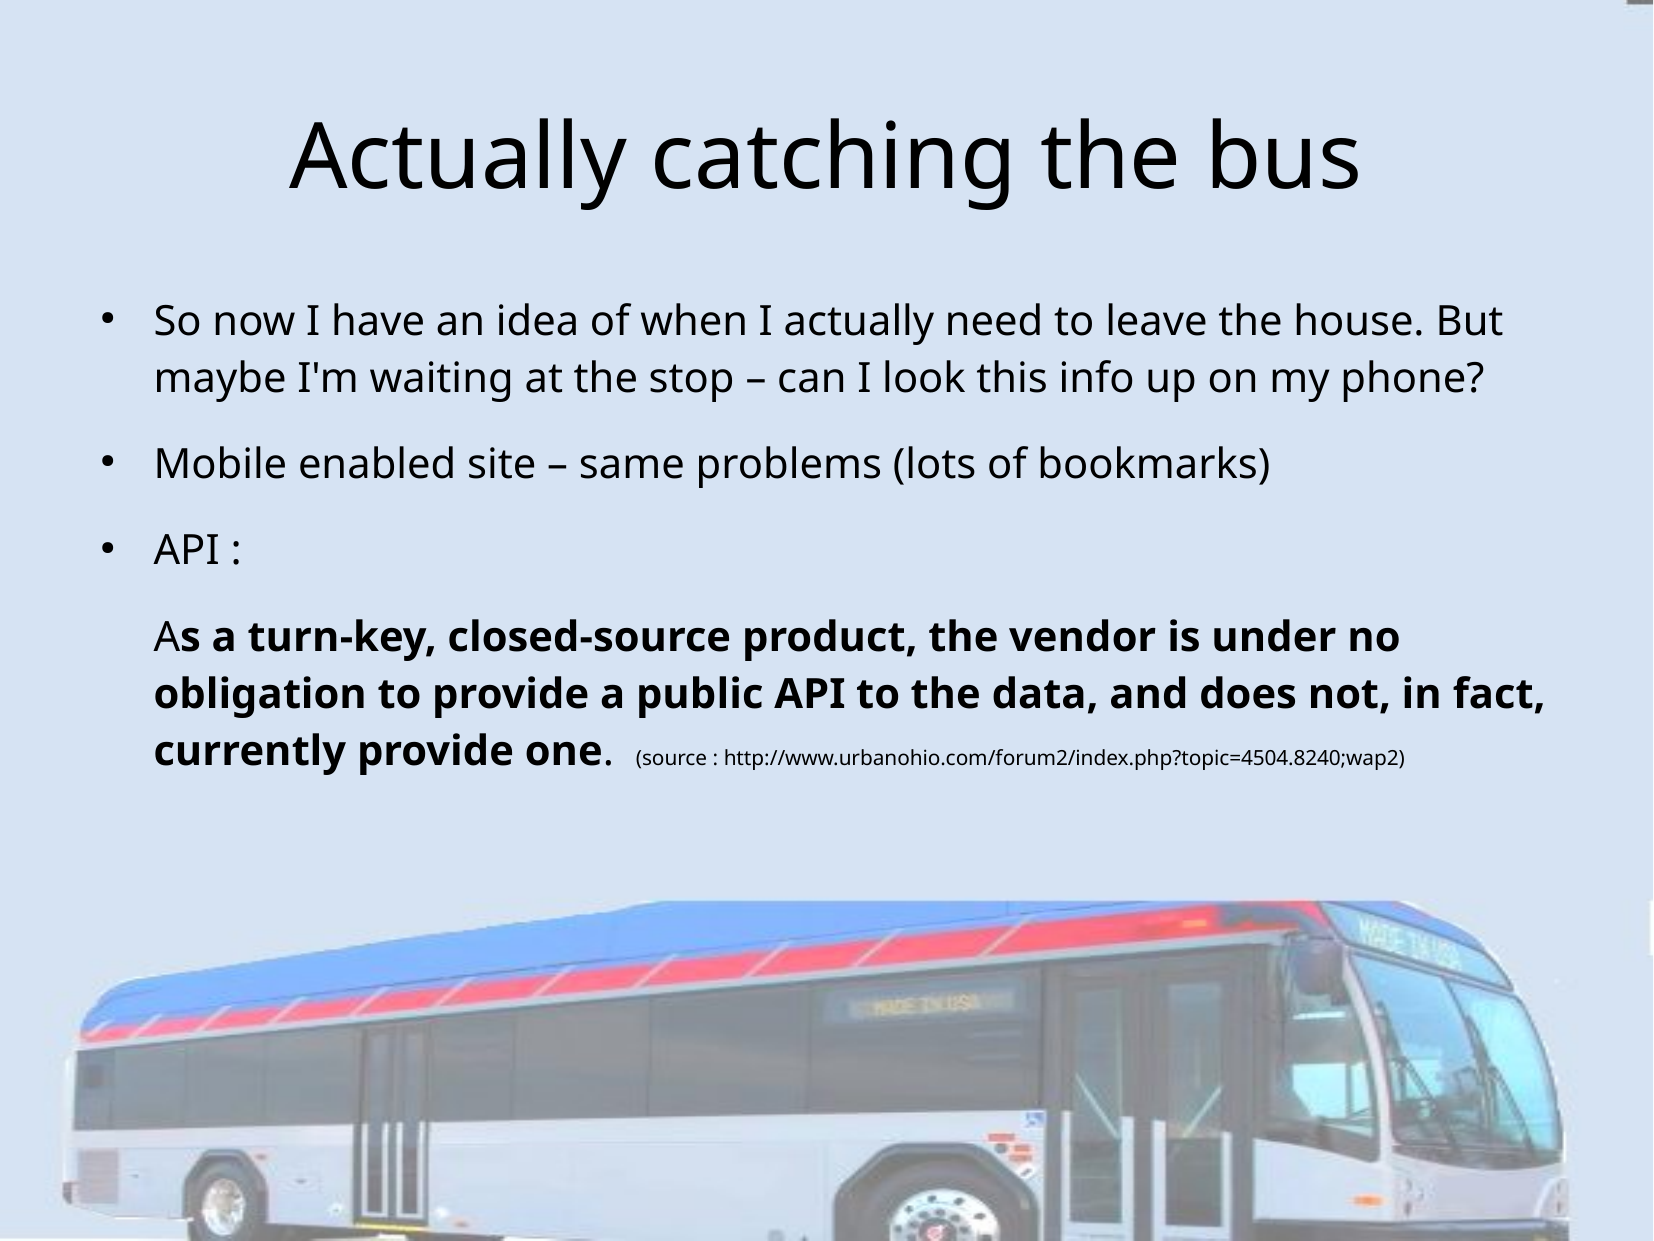

# Actually catching the bus
So now I have an idea of when I actually need to leave the house. But maybe I'm waiting at the stop – can I look this info up on my phone?
Mobile enabled site – same problems (lots of bookmarks)
API :
As a turn-key, closed-source product, the vendor is under no obligation to provide a public API to the data, and does not, in fact, currently provide one. (source : http://www.urbanohio.com/forum2/index.php?topic=4504.8240;wap2)